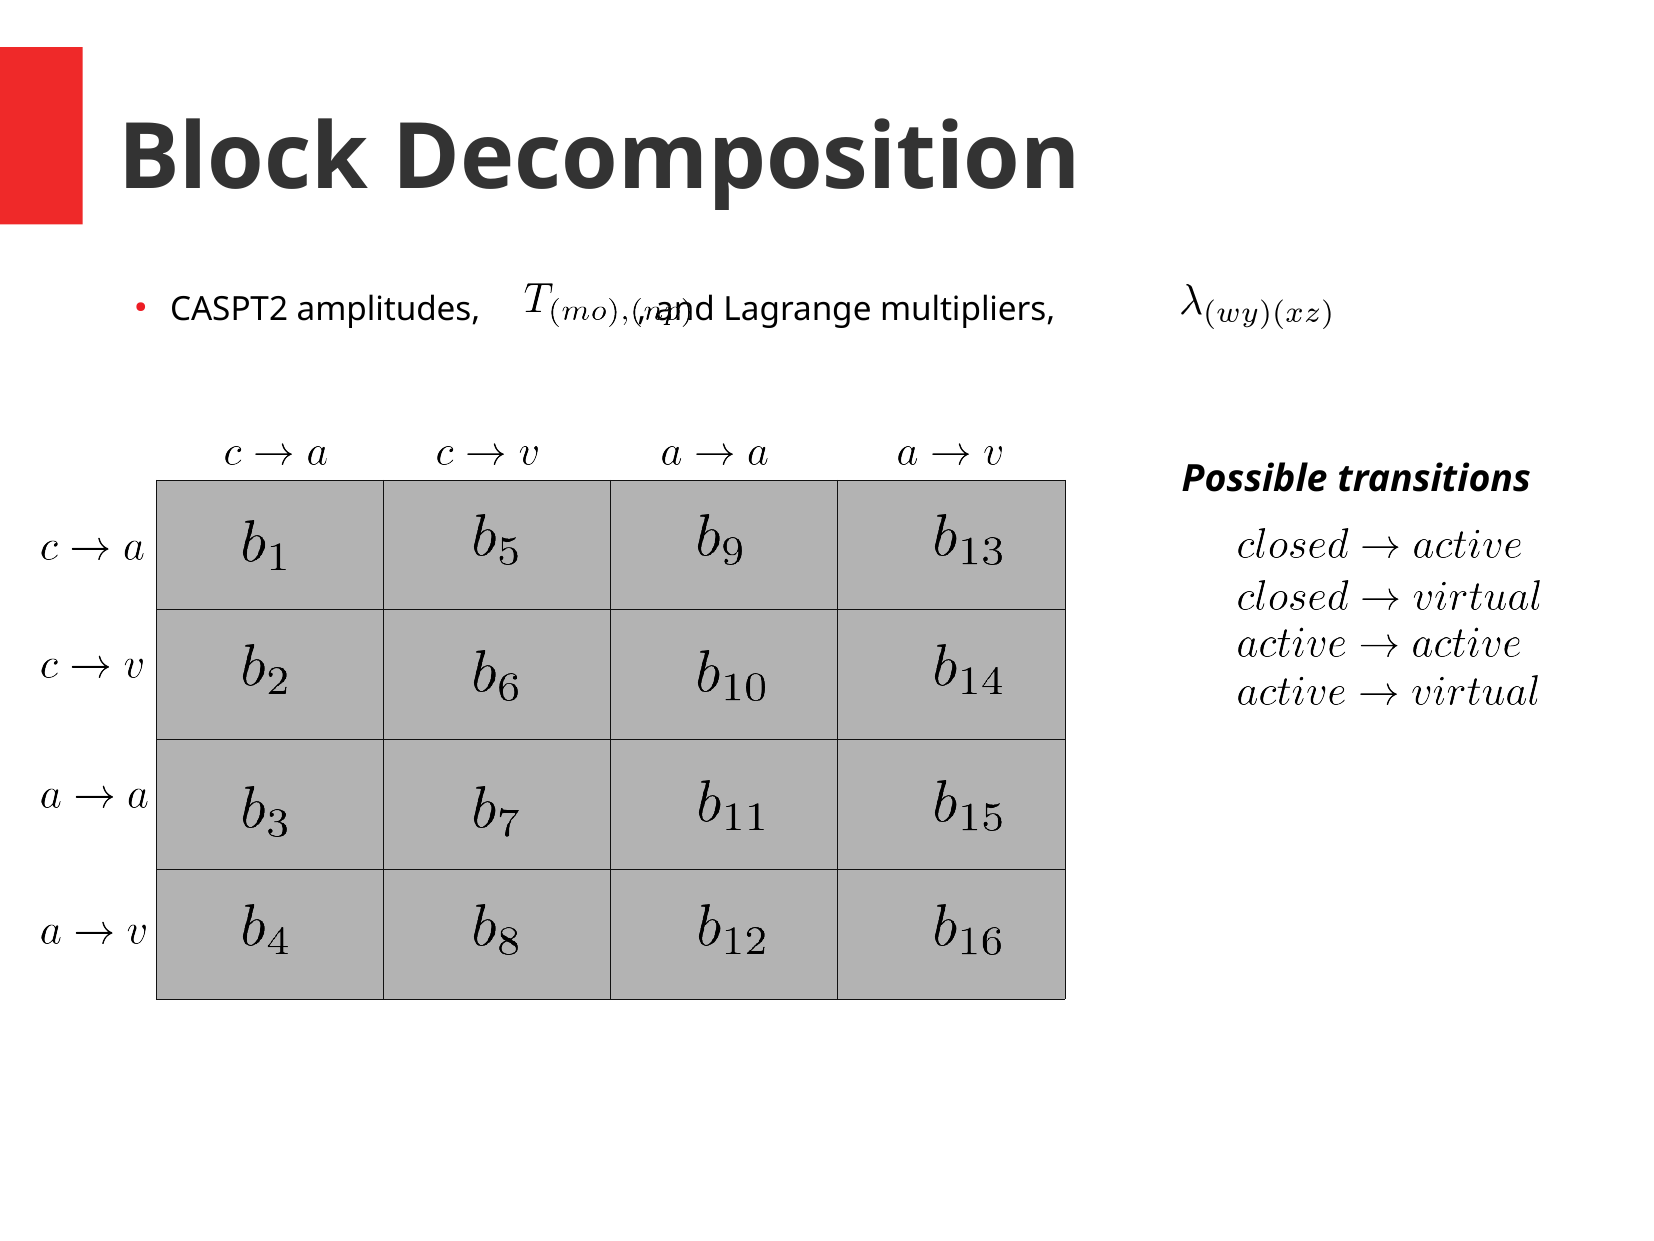

# Block Decomposition
CASPT2 amplitudes, , and Lagrange multipliers, .
Possible transitions
| | | | |
| --- | --- | --- | --- |
| | | | |
| | | | |
| | | | |